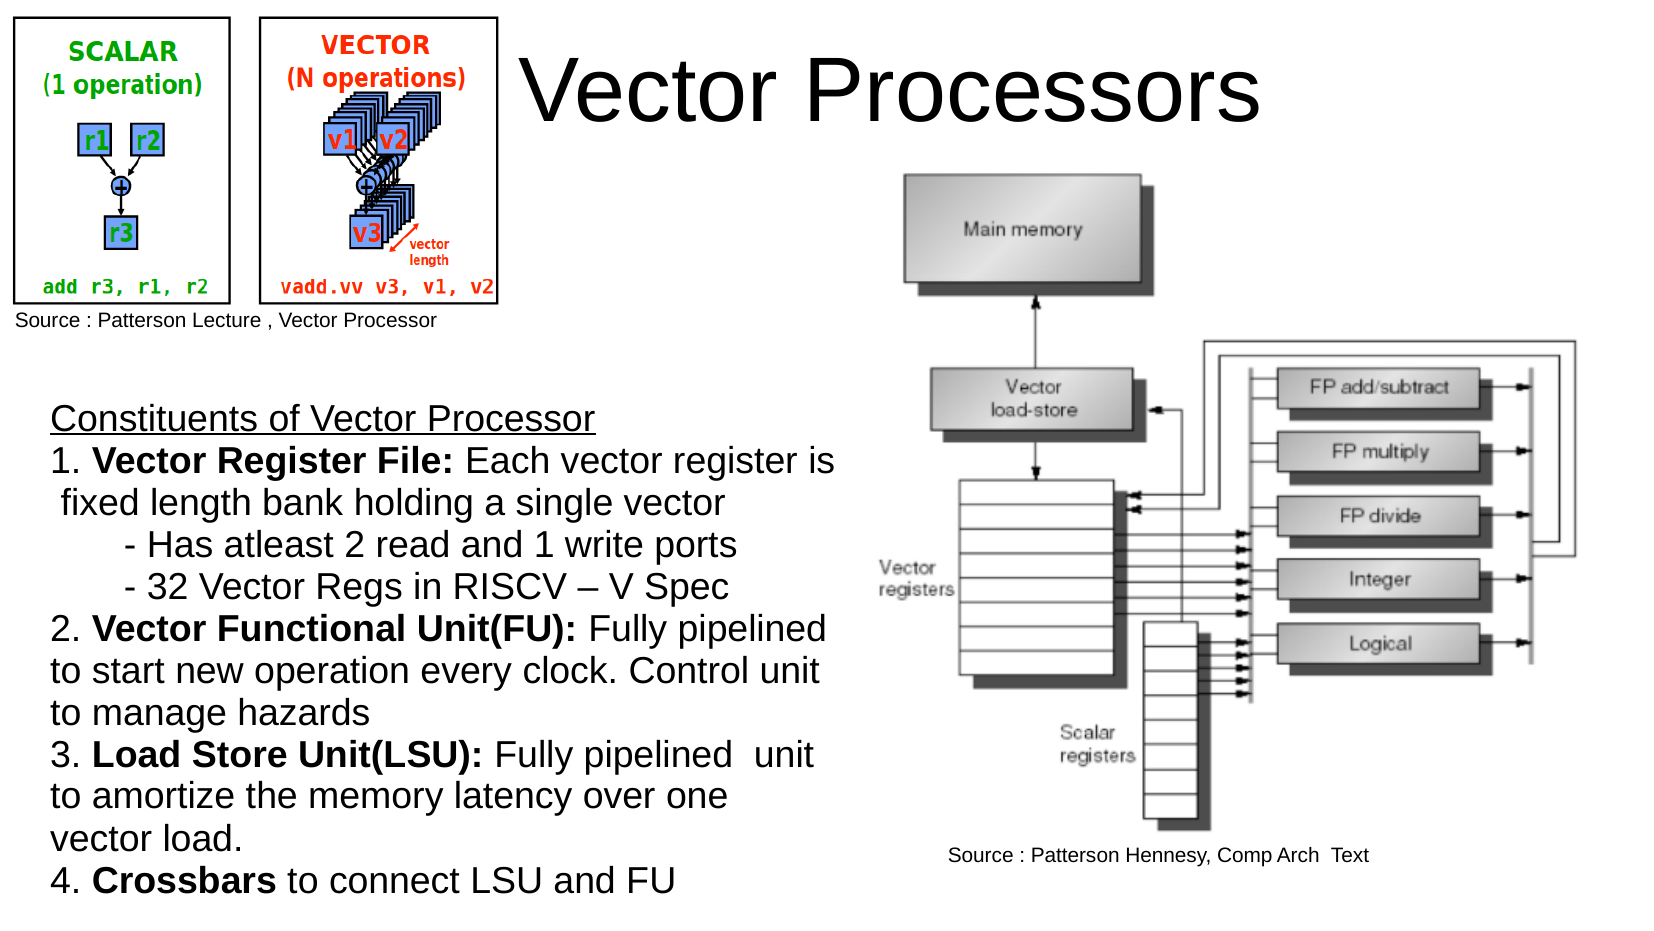

# Vector Processors
Source : Patterson Lecture , Vector Processor
Constituents of Vector Processor
1. Vector Register File: Each vector register is fixed length bank holding a single vector
	- Has atleast 2 read and 1 write ports
	- 32 Vector Regs in RISCV – V Spec
2. Vector Functional Unit(FU): Fully pipelined to start new operation every clock. Control unit to manage hazards
3. Load Store Unit(LSU): Fully pipelined unit to amortize the memory latency over one vector load.
4. Crossbars to connect LSU and FU
Source : Patterson Hennesy, Comp Arch Text